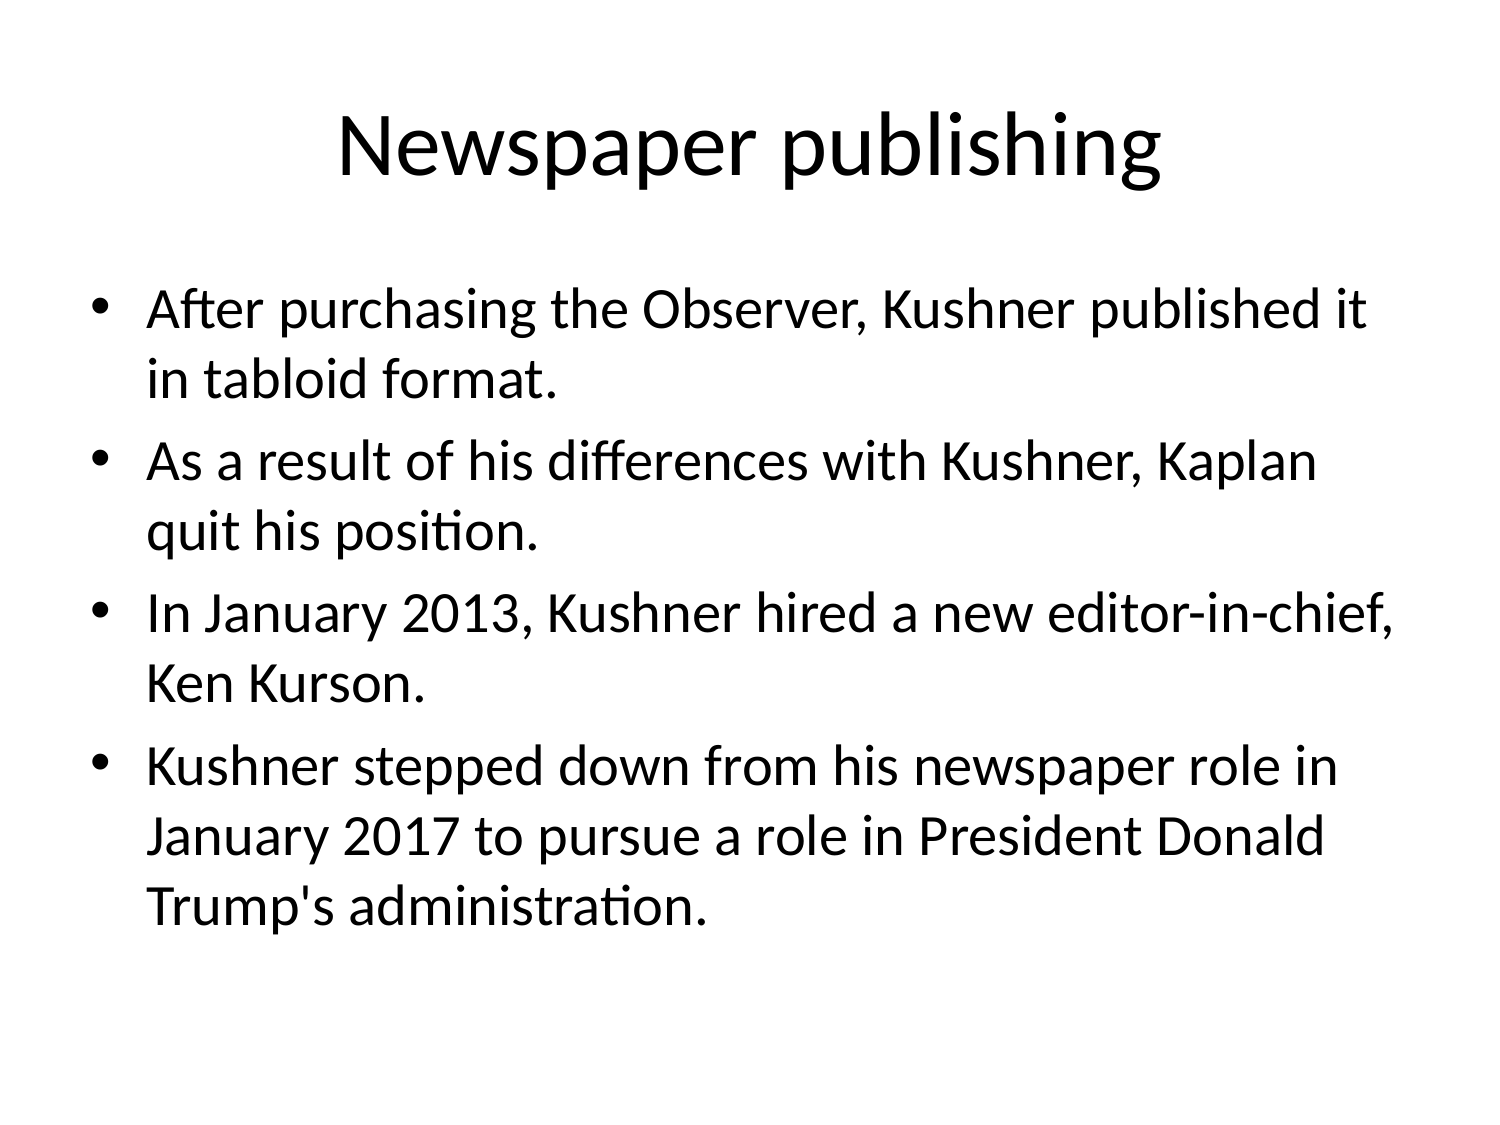

# Newspaper publishing
After purchasing the Observer, Kushner published it in tabloid format.
As a result of his differences with Kushner, Kaplan quit his position.
In January 2013, Kushner hired a new editor-in-chief, Ken Kurson.
Kushner stepped down from his newspaper role in January 2017 to pursue a role in President Donald Trump's administration.